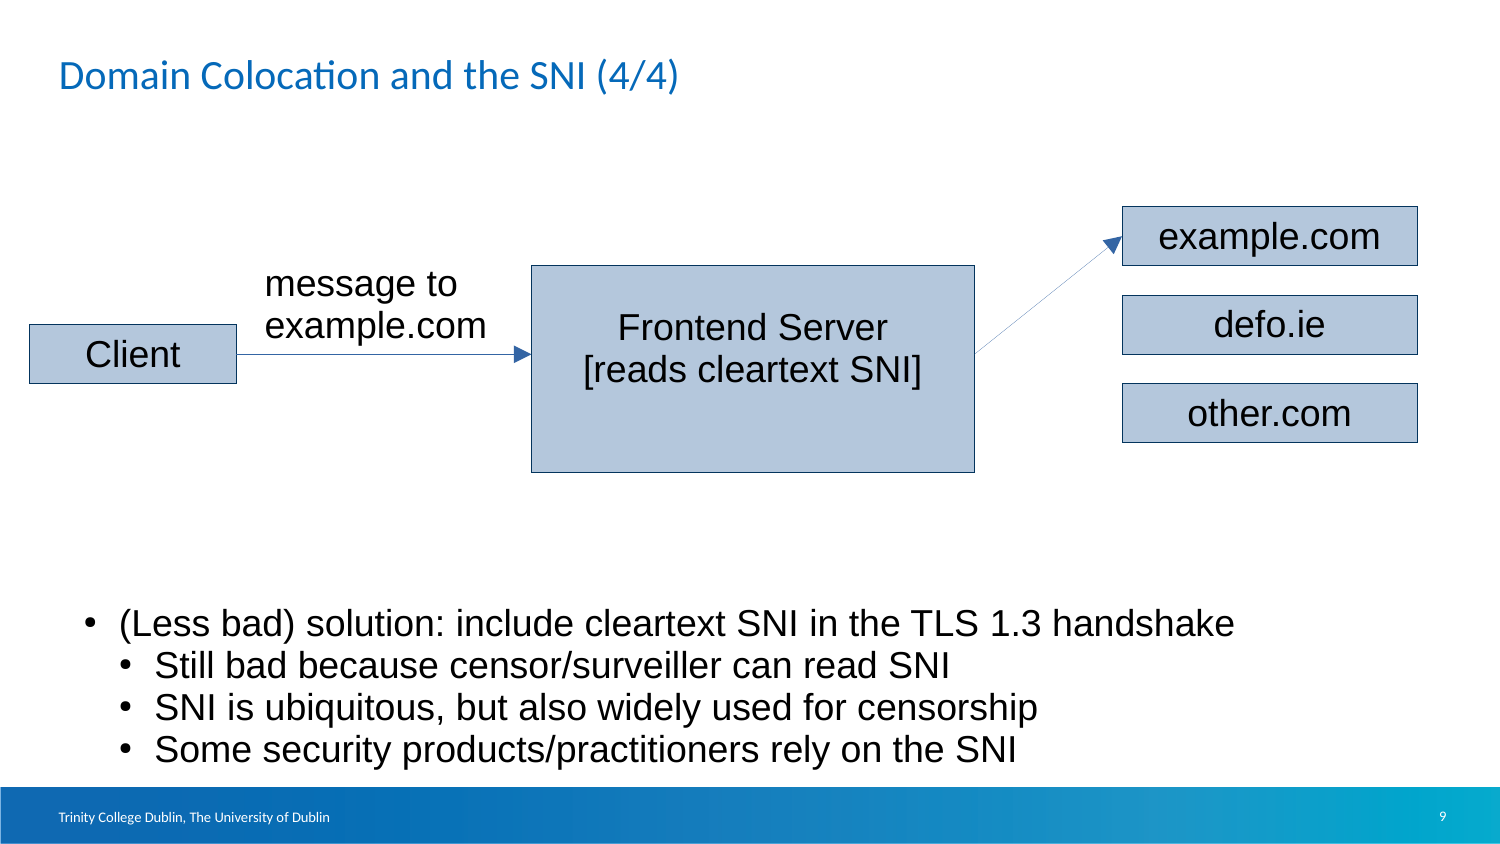

# Domain Colocation and the SNI (4/4)
example.com
message to
example.com
Frontend Server
[reads cleartext SNI]
defo.ie
Client
other.com
(Less bad) solution: include cleartext SNI in the TLS 1.3 handshake
Still bad because censor/surveiller can read SNI
SNI is ubiquitous, but also widely used for censorship
Some security products/practitioners rely on the SNI